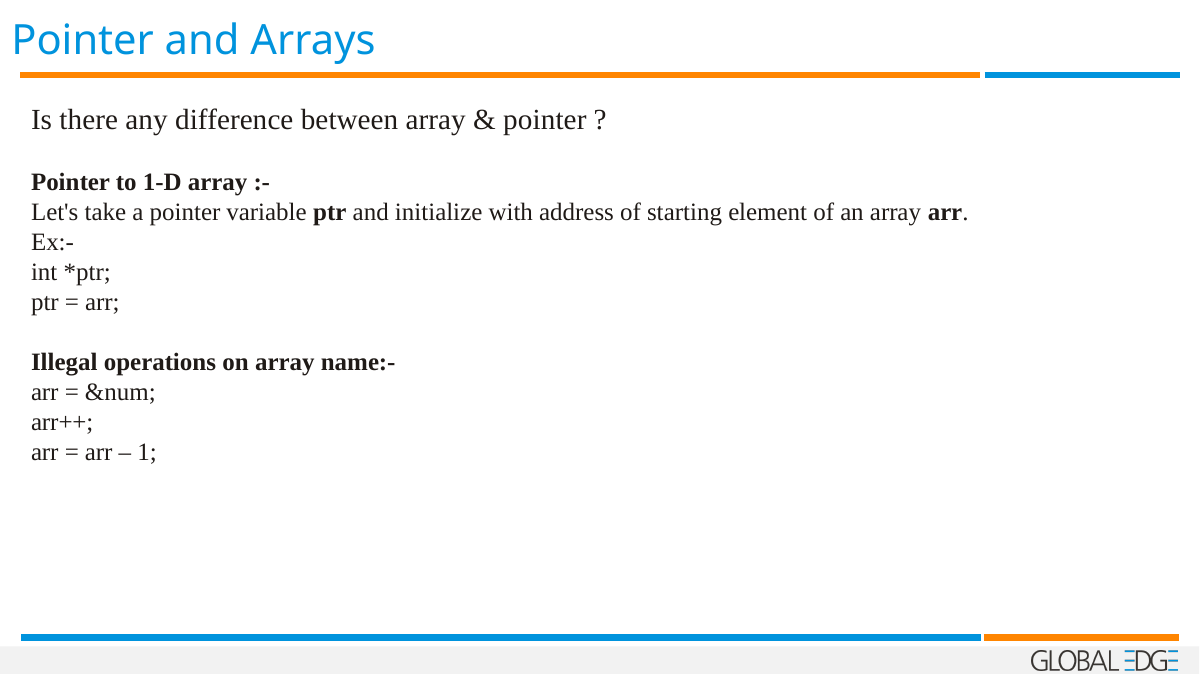

Pointer and Arrays
Is there any difference between array & pointer ?
Pointer to 1-D array :-
Let's take a pointer variable ptr and initialize with address of starting element of an array arr.
Ex:-
int *ptr;
ptr = arr;
Illegal operations on array name:-
arr = &num;
arr++;
arr = arr – 1;